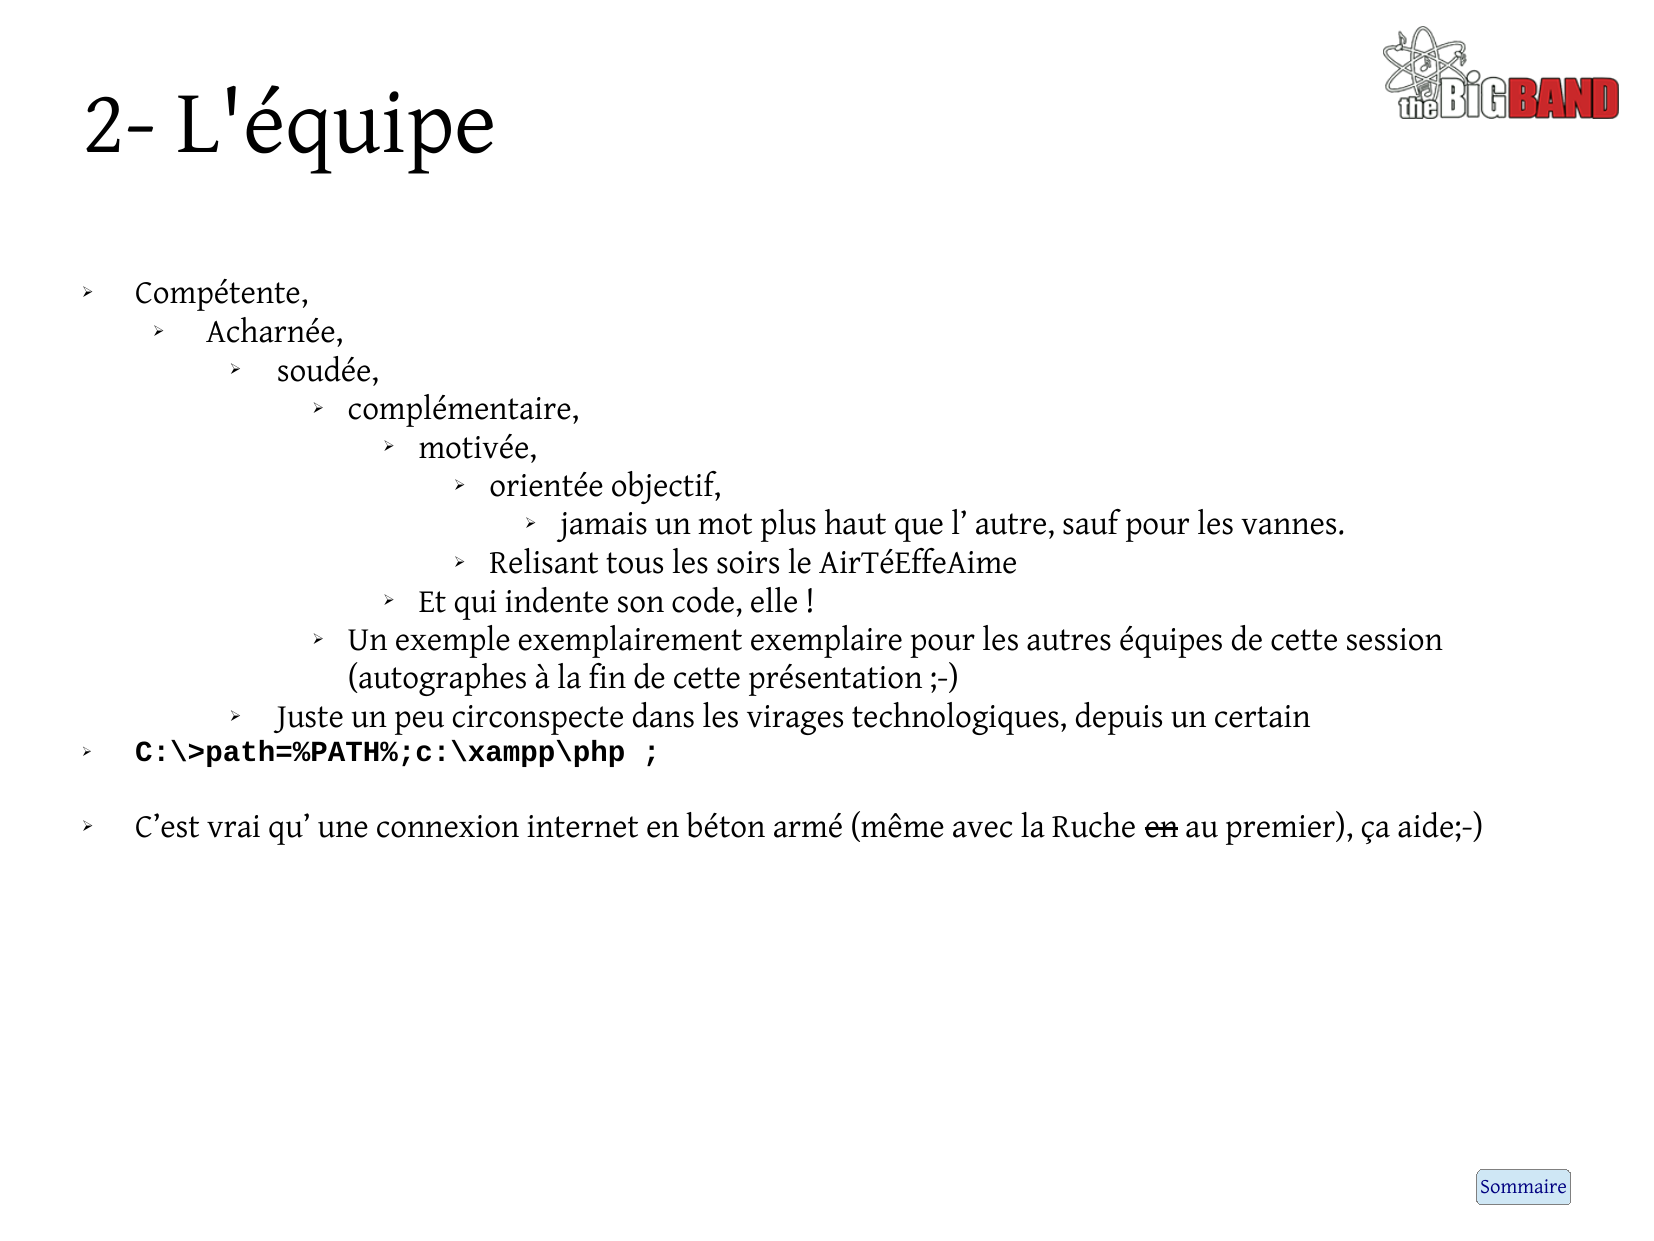

# 2- L'équipe
Compétente,
Acharnée,
soudée,
complémentaire,
motivée,
orientée objectif,
jamais un mot plus haut que l’ autre, sauf pour les vannes.
Relisant tous les soirs le AirTéEffeAime
Et qui indente son code, elle !
Un exemple exemplairement exemplaire pour les autres équipes de cette session (autographes à la fin de cette présentation ;-)
Juste un peu circonspecte dans les virages technologiques, depuis un certain
C:\>path=%PATH%;c:\xampp\php ;
C’est vrai qu’ une connexion internet en béton armé (même avec la Ruche en au premier), ça aide;-)
Sommaire